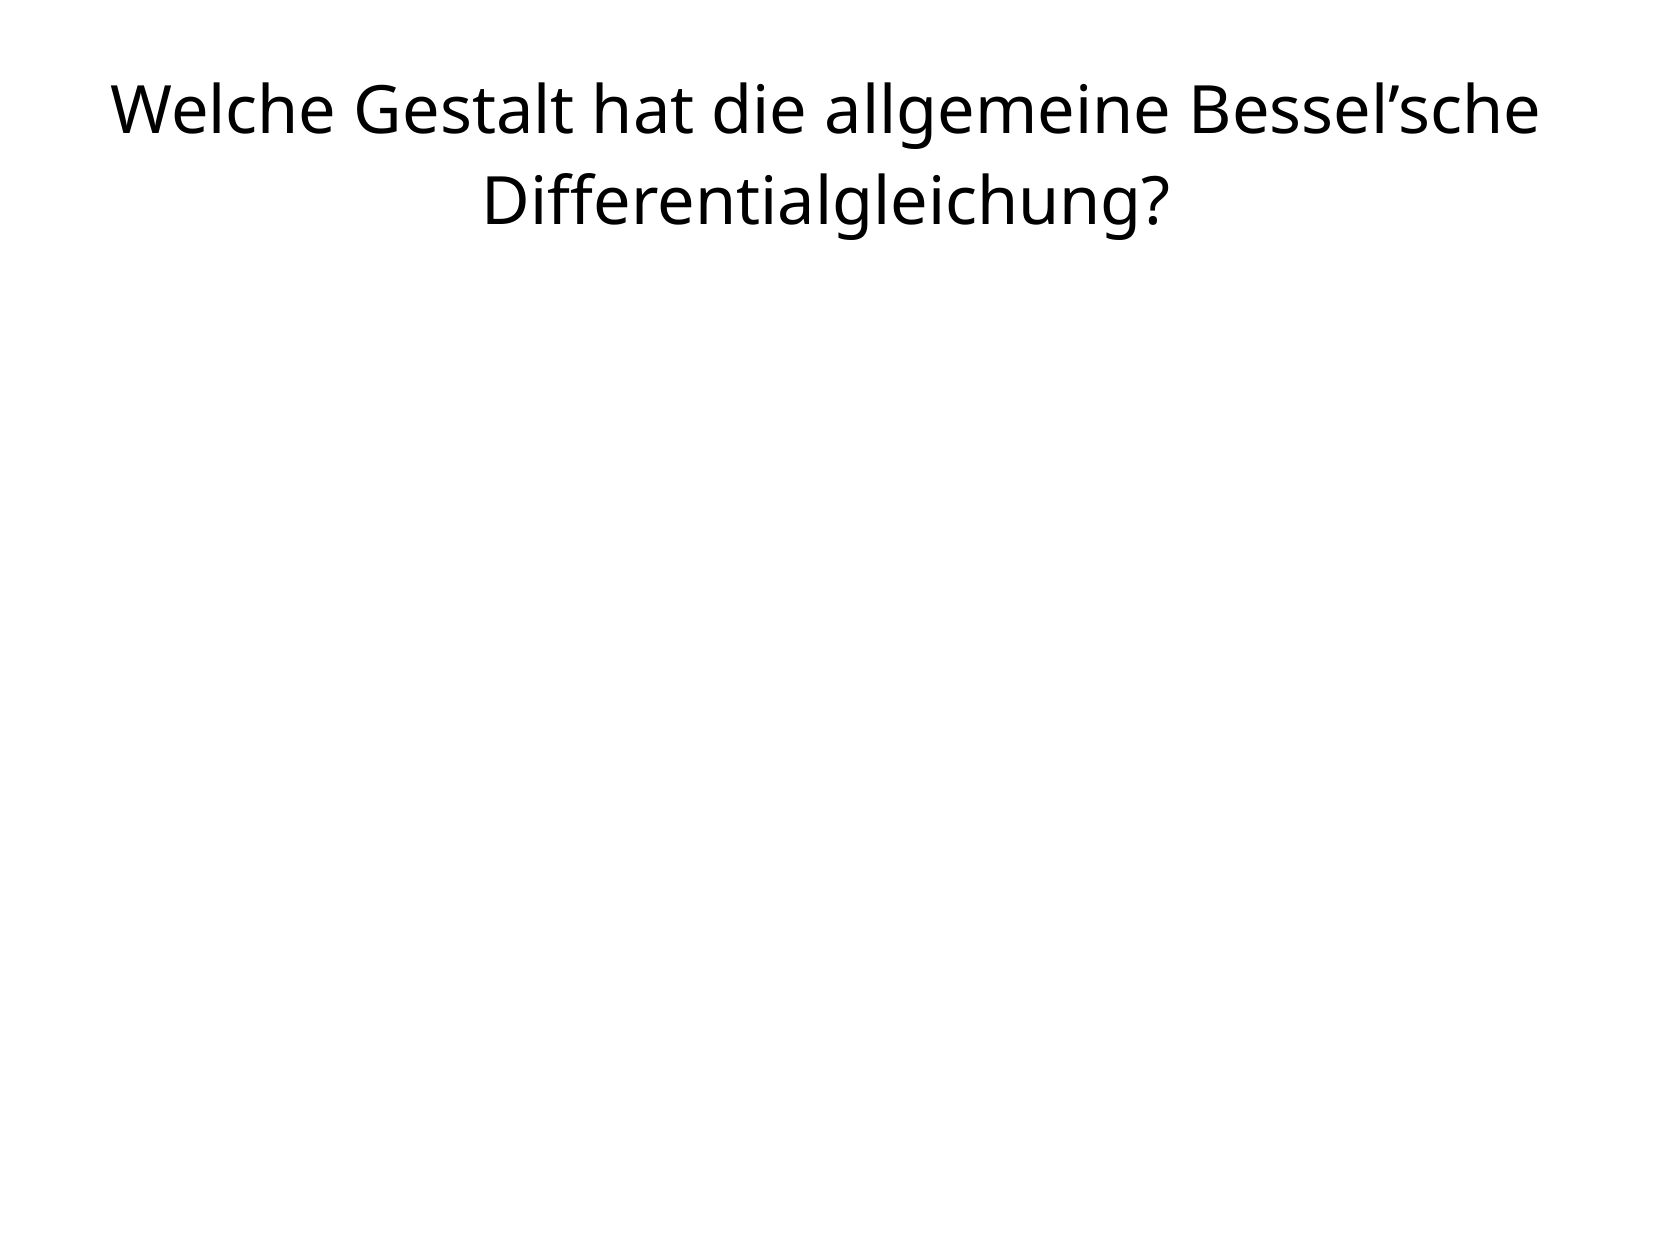

# Welche Gestalt hat die allgemeine Bessel’sche Differentialgleichung?